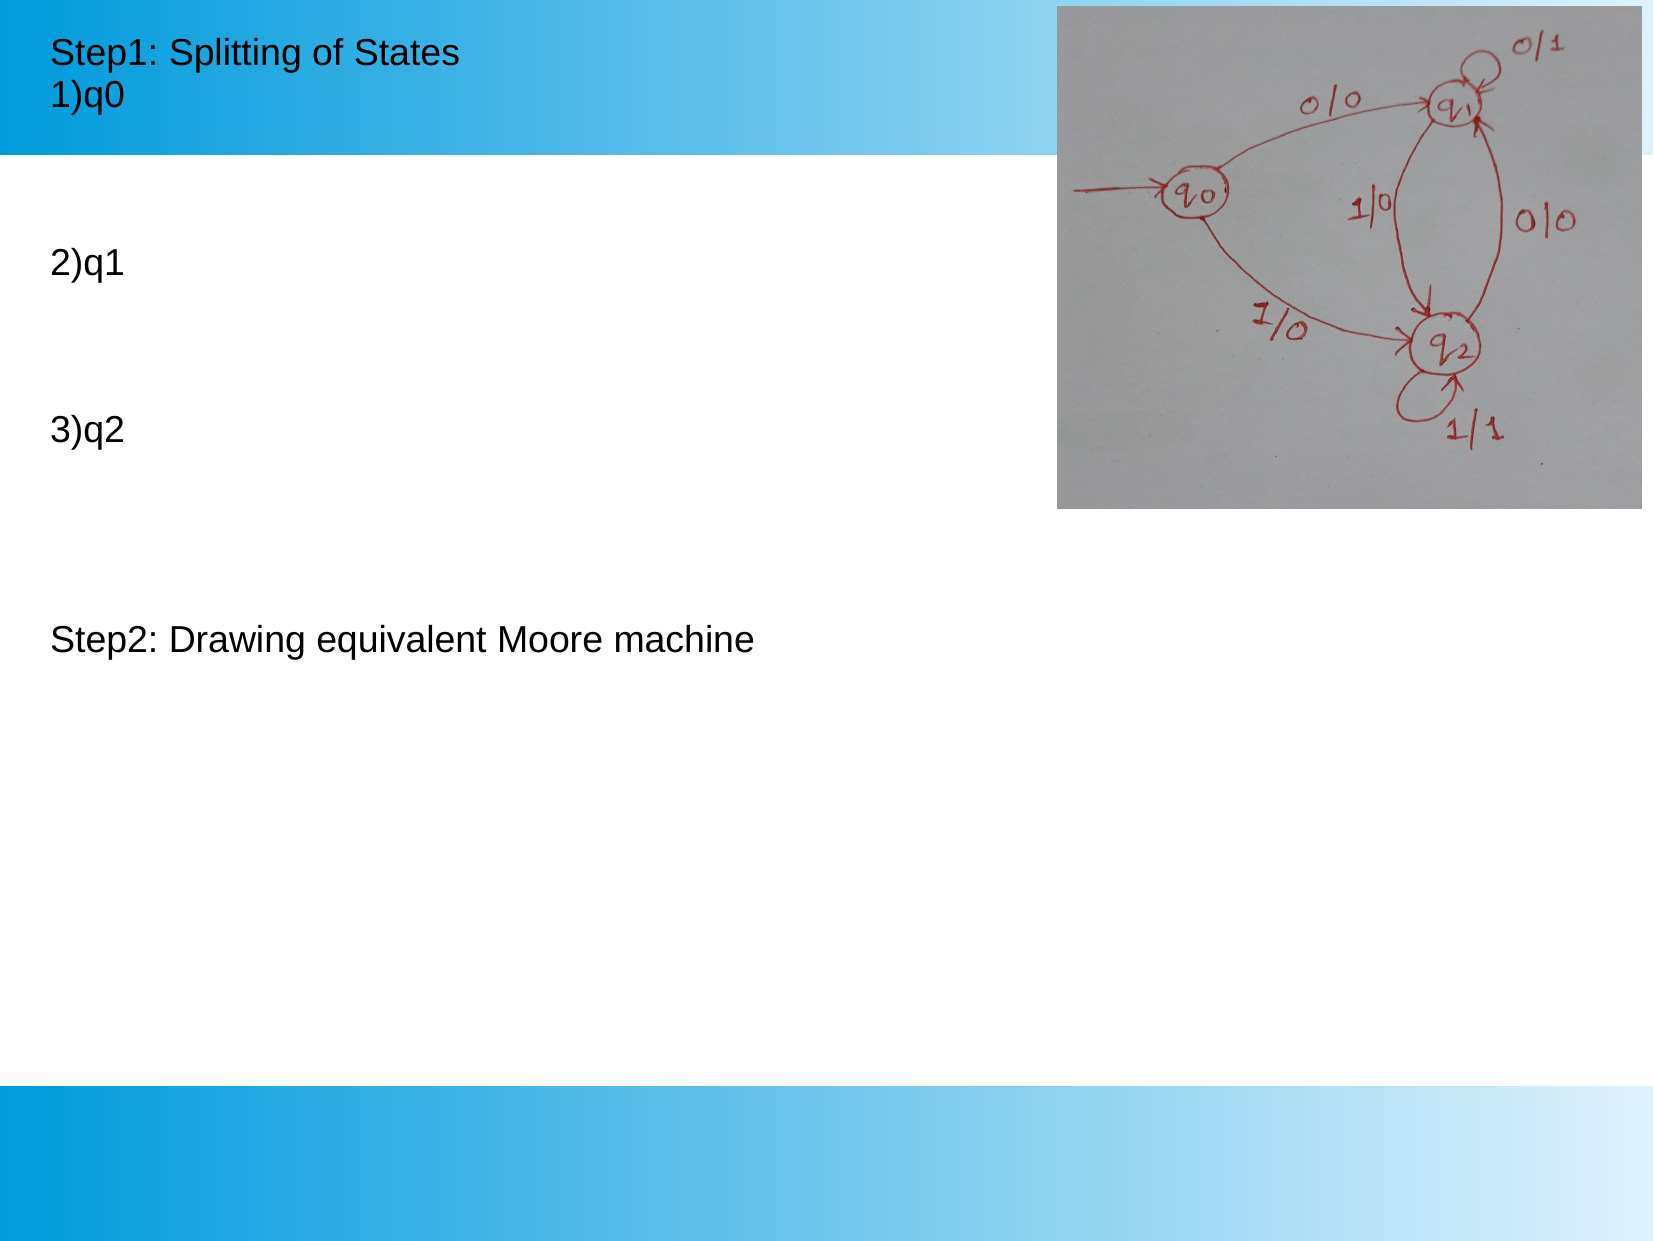

Step1: Splitting of States
1)q0
2)q1
3)q2
Step2: Drawing equivalent Moore machine